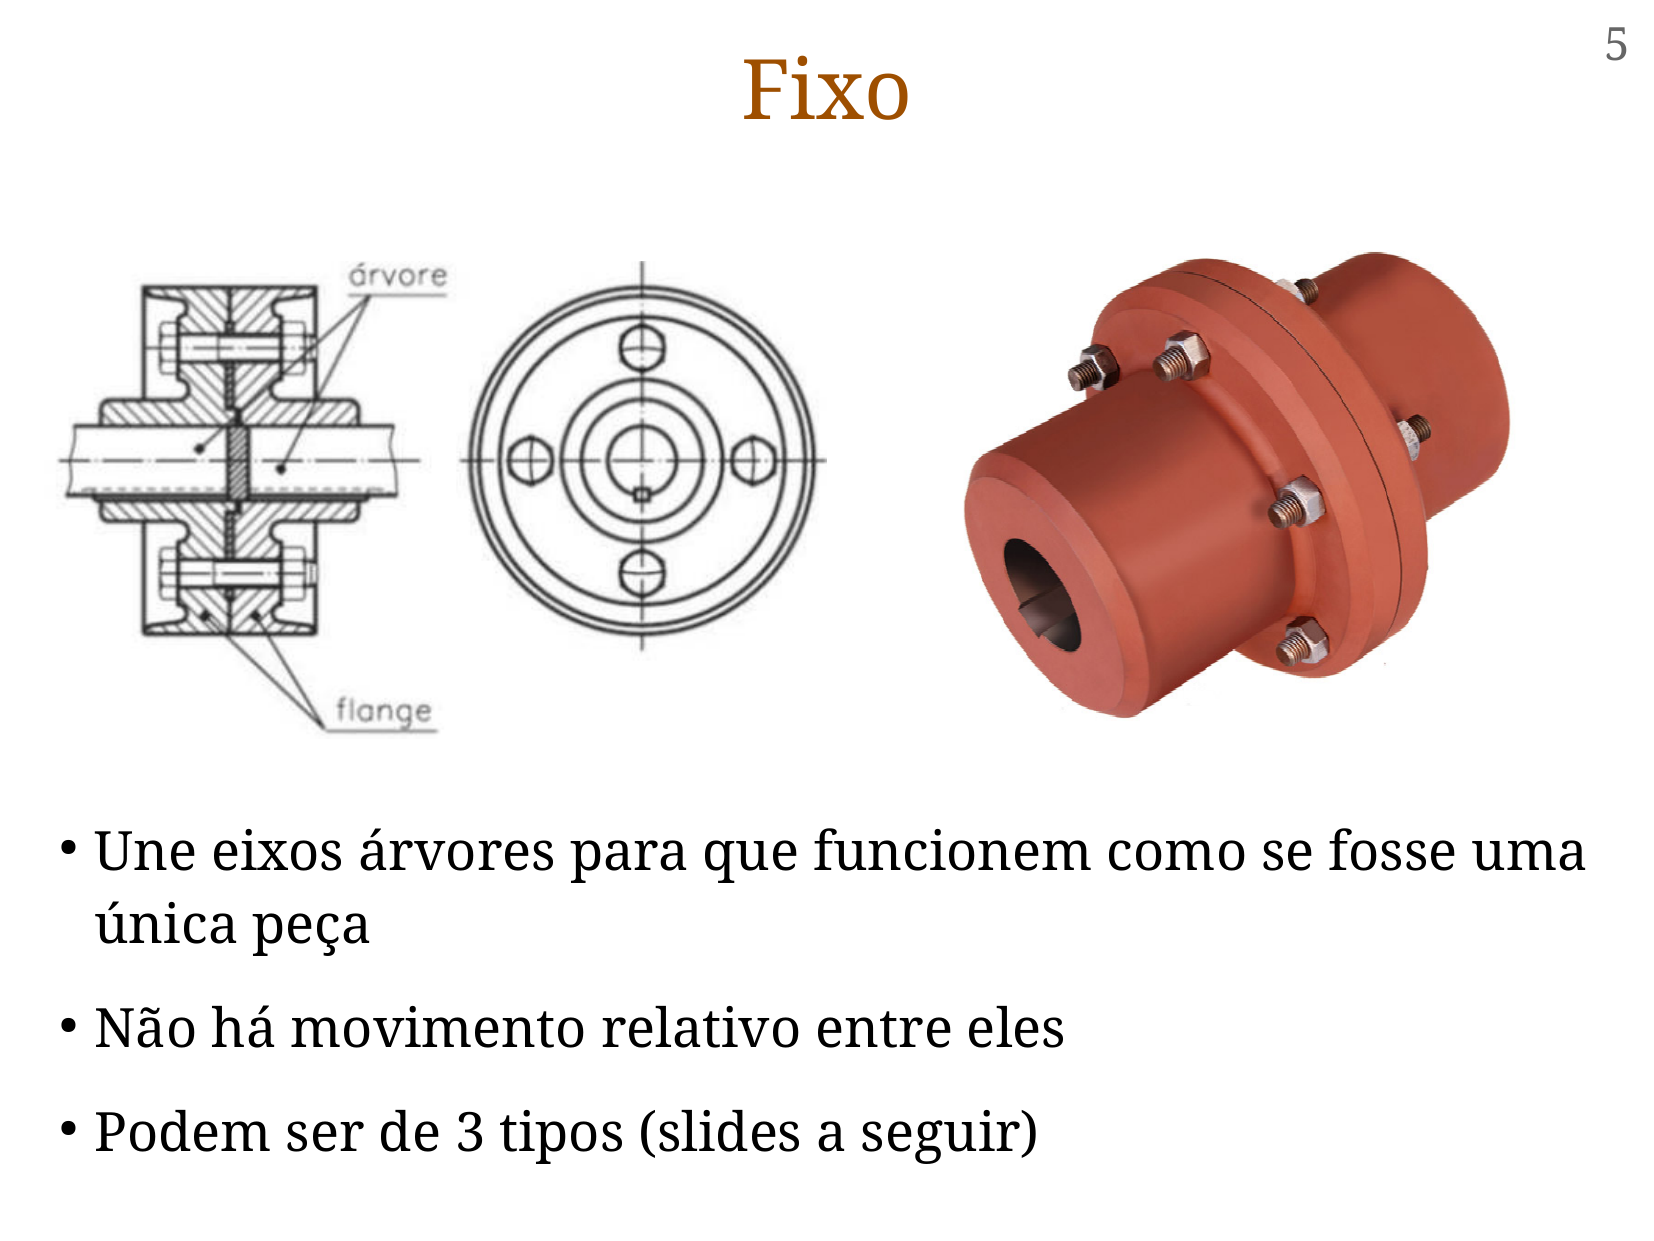

5
# Fixo
Une eixos árvores para que funcionem como se fosse uma única peça
Não há movimento relativo entre eles
Podem ser de 3 tipos (slides a seguir)